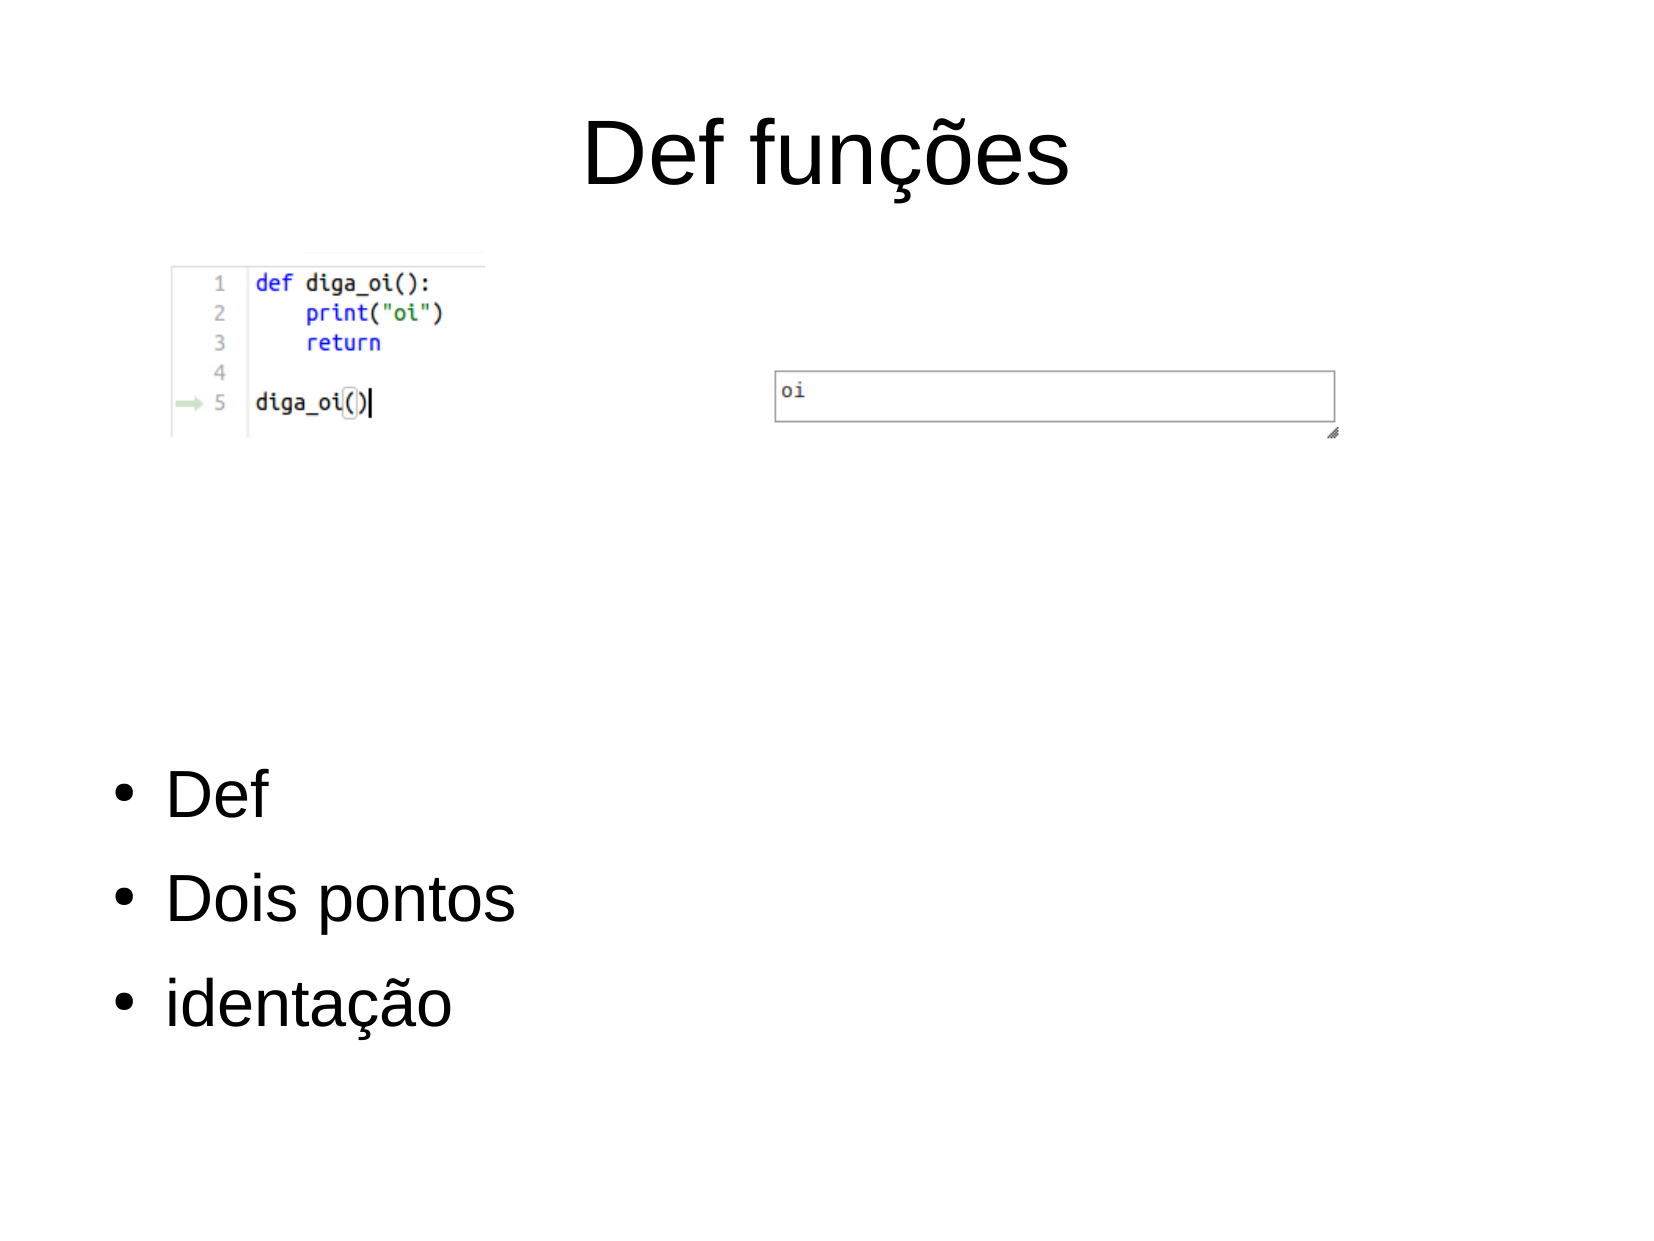

# Def funções
Def
Dois pontos
identação